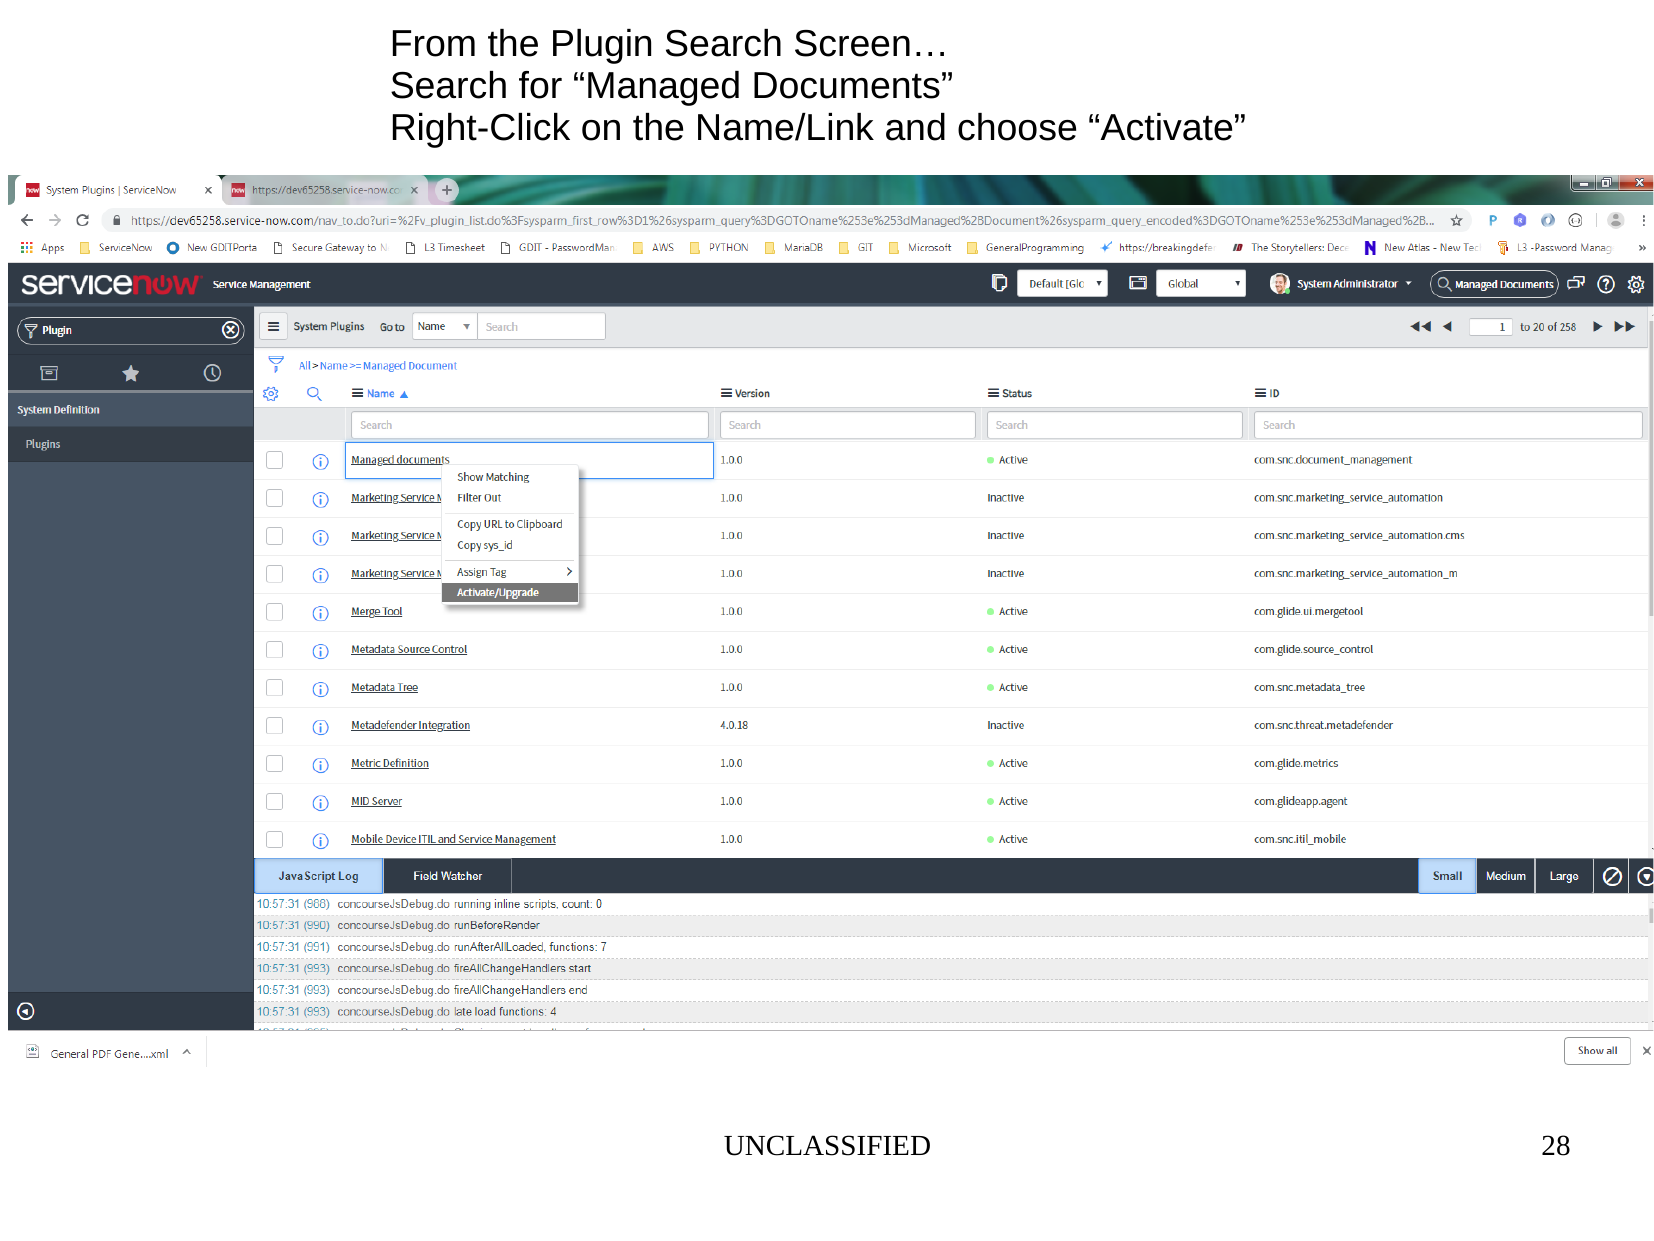

From the Plugin Search Screen…
Search for “Managed Documents”
Right-Click on the Name/Link and choose “Activate”
UNCLASSIFIED
28